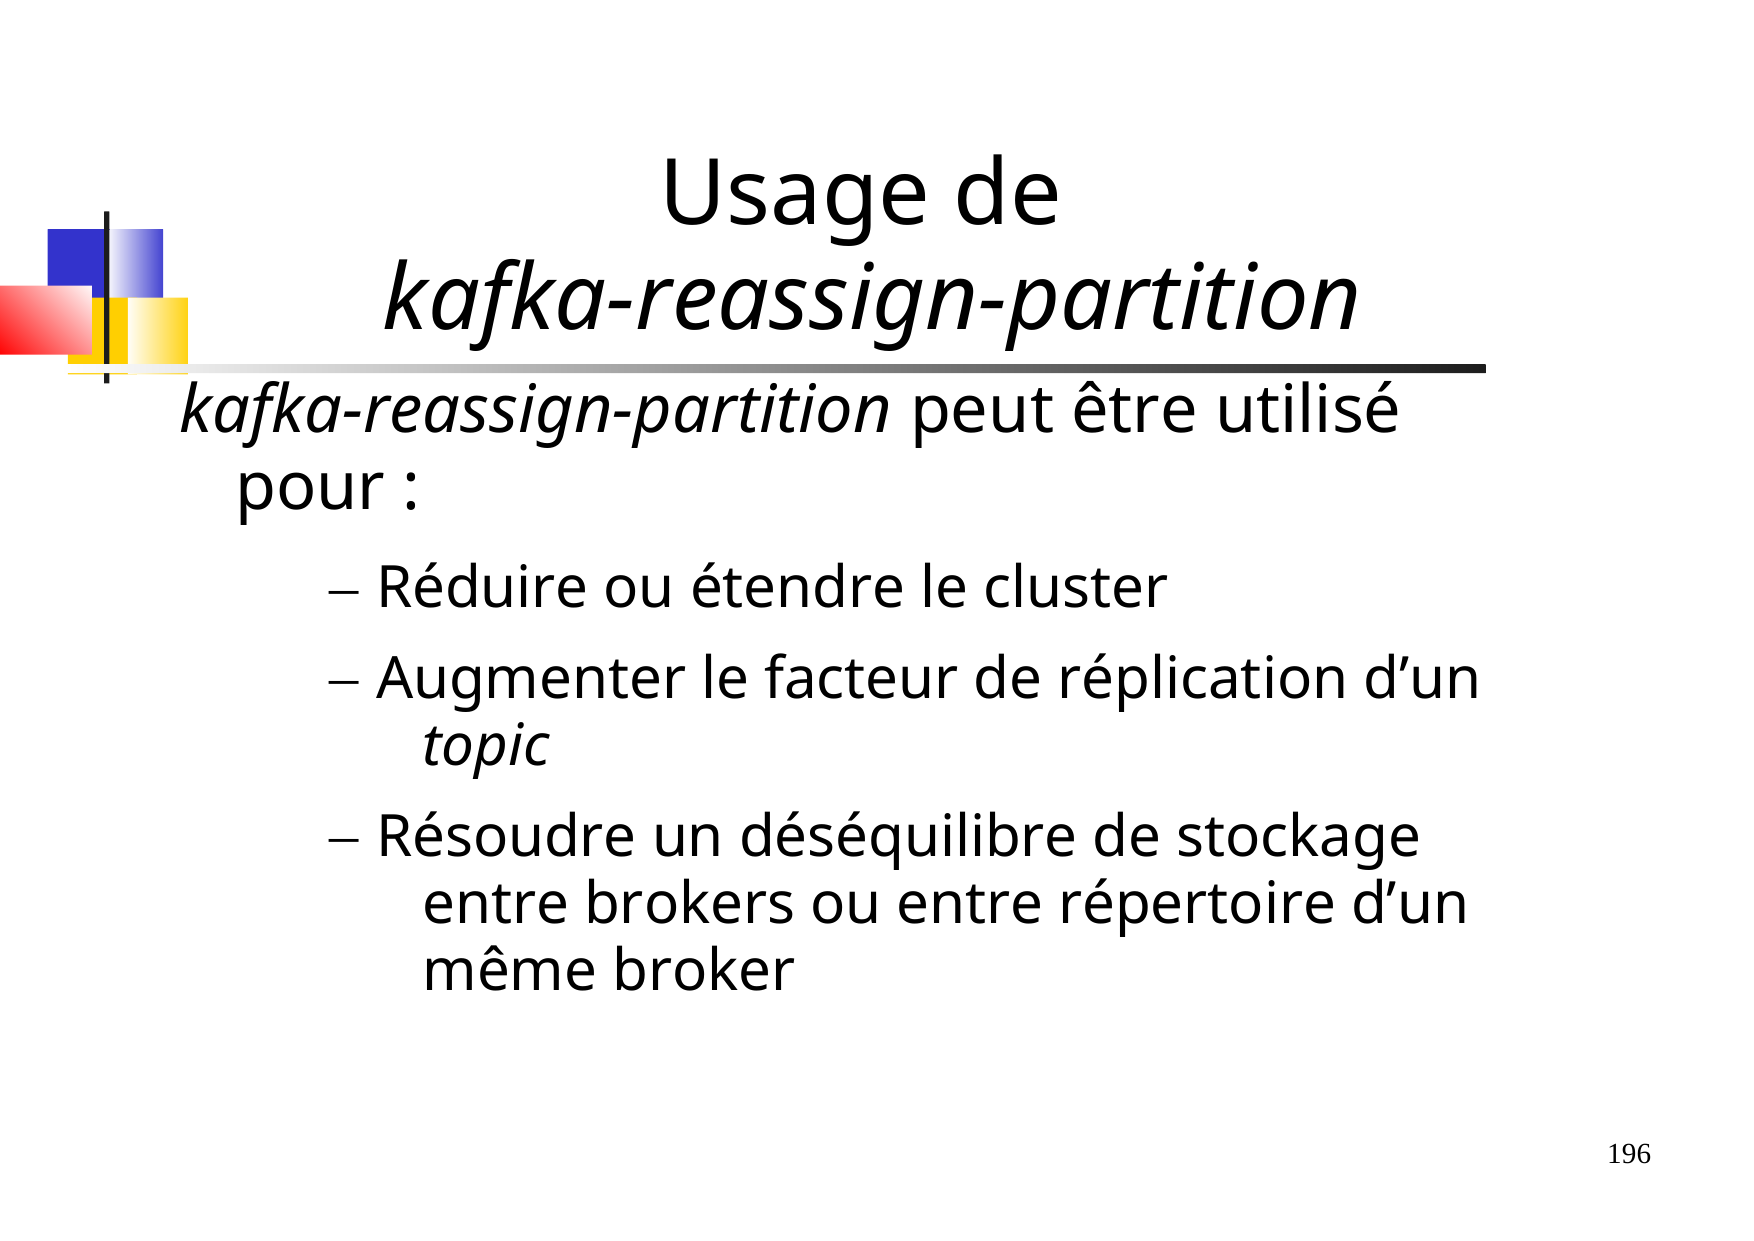

# Usage de kafka-reassign-partition
kafka-reassign-partition peut être utilisé pour :
Réduire ou étendre le cluster
Augmenter le facteur de réplication d’un topic
Résoudre un déséquilibre de stockage entre brokers ou entre répertoire d’un même broker